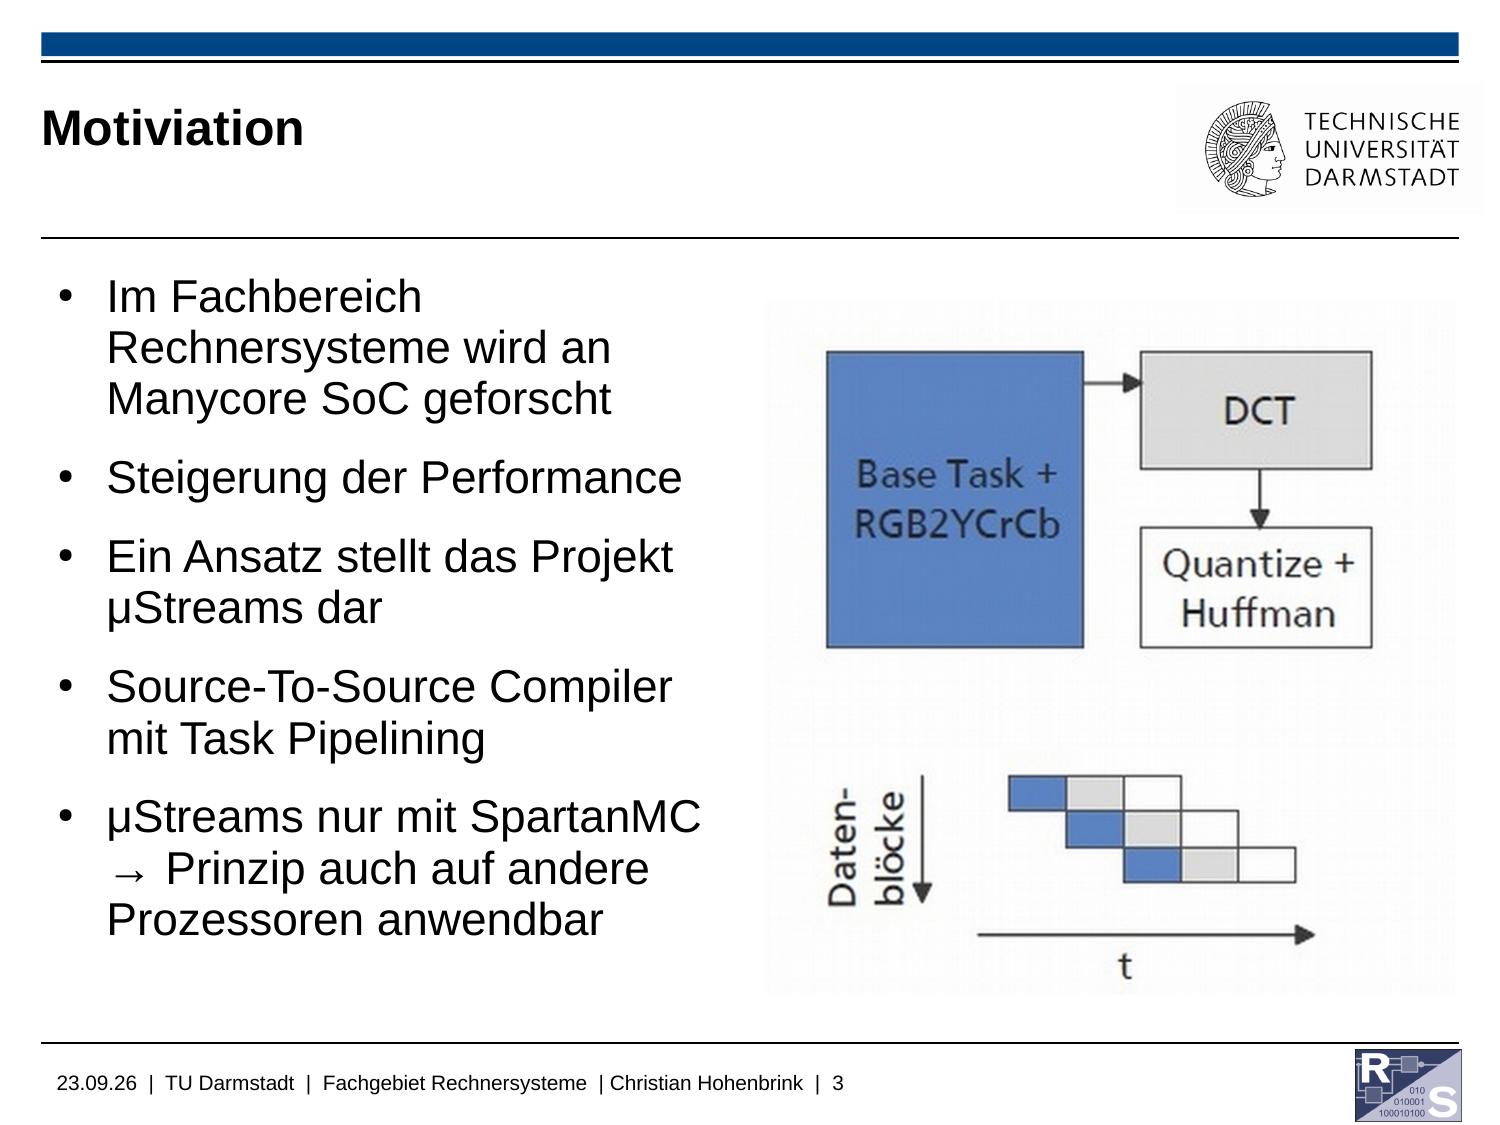

# Motiviation
Im Fachbereich Rechnersysteme wird an Manycore SoC geforscht
Steigerung der Performance
Ein Ansatz stellt das Projekt μStreams dar
Source-To-Source Compiler mit Task Pipelining
μStreams nur mit SpartanMC → Prinzip auch auf andere Prozessoren anwendbar